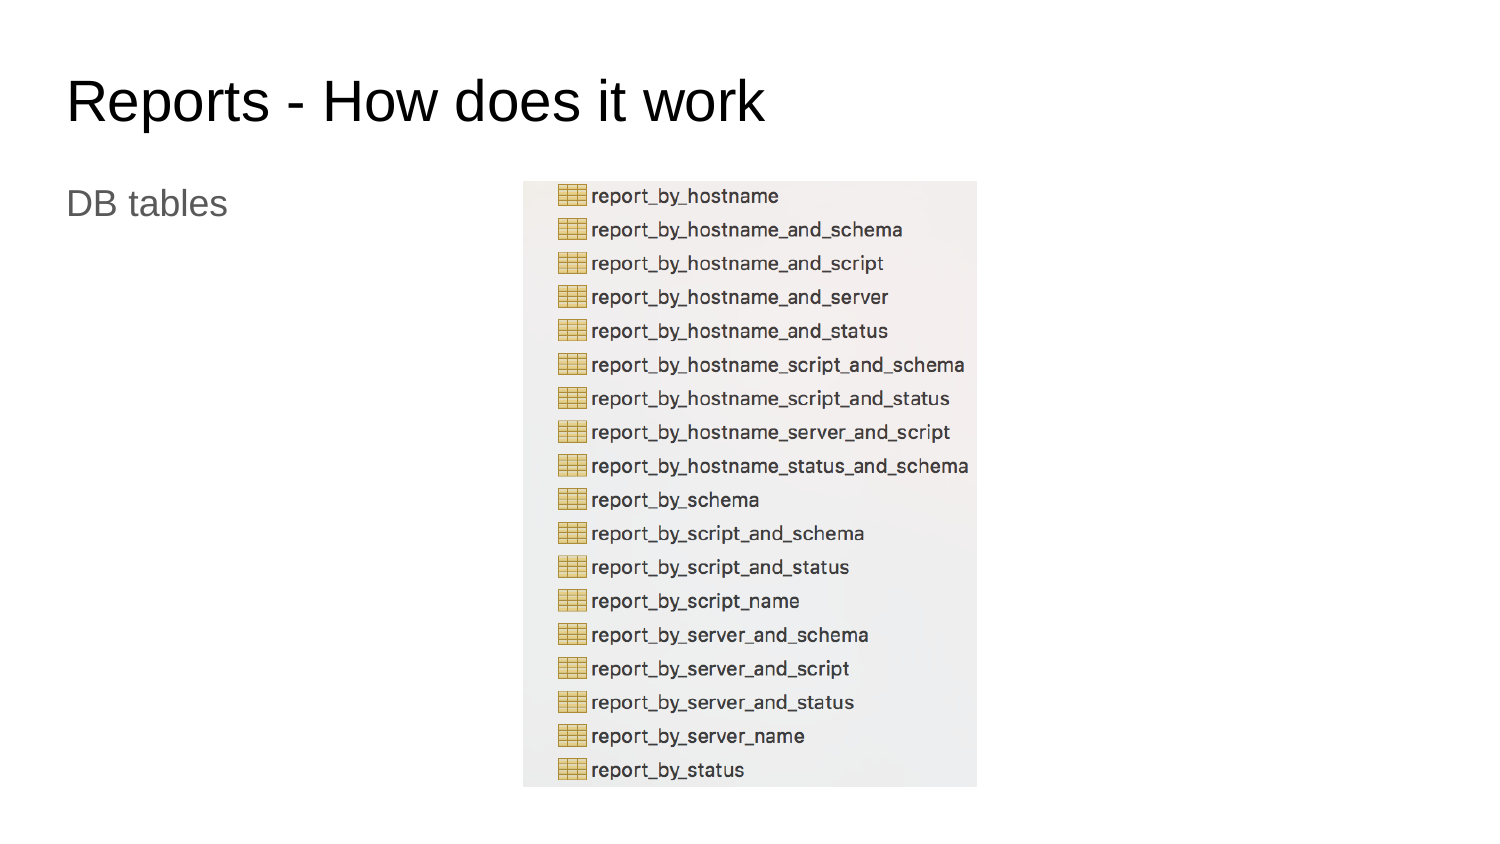

Reports - How does it work
# DB tables